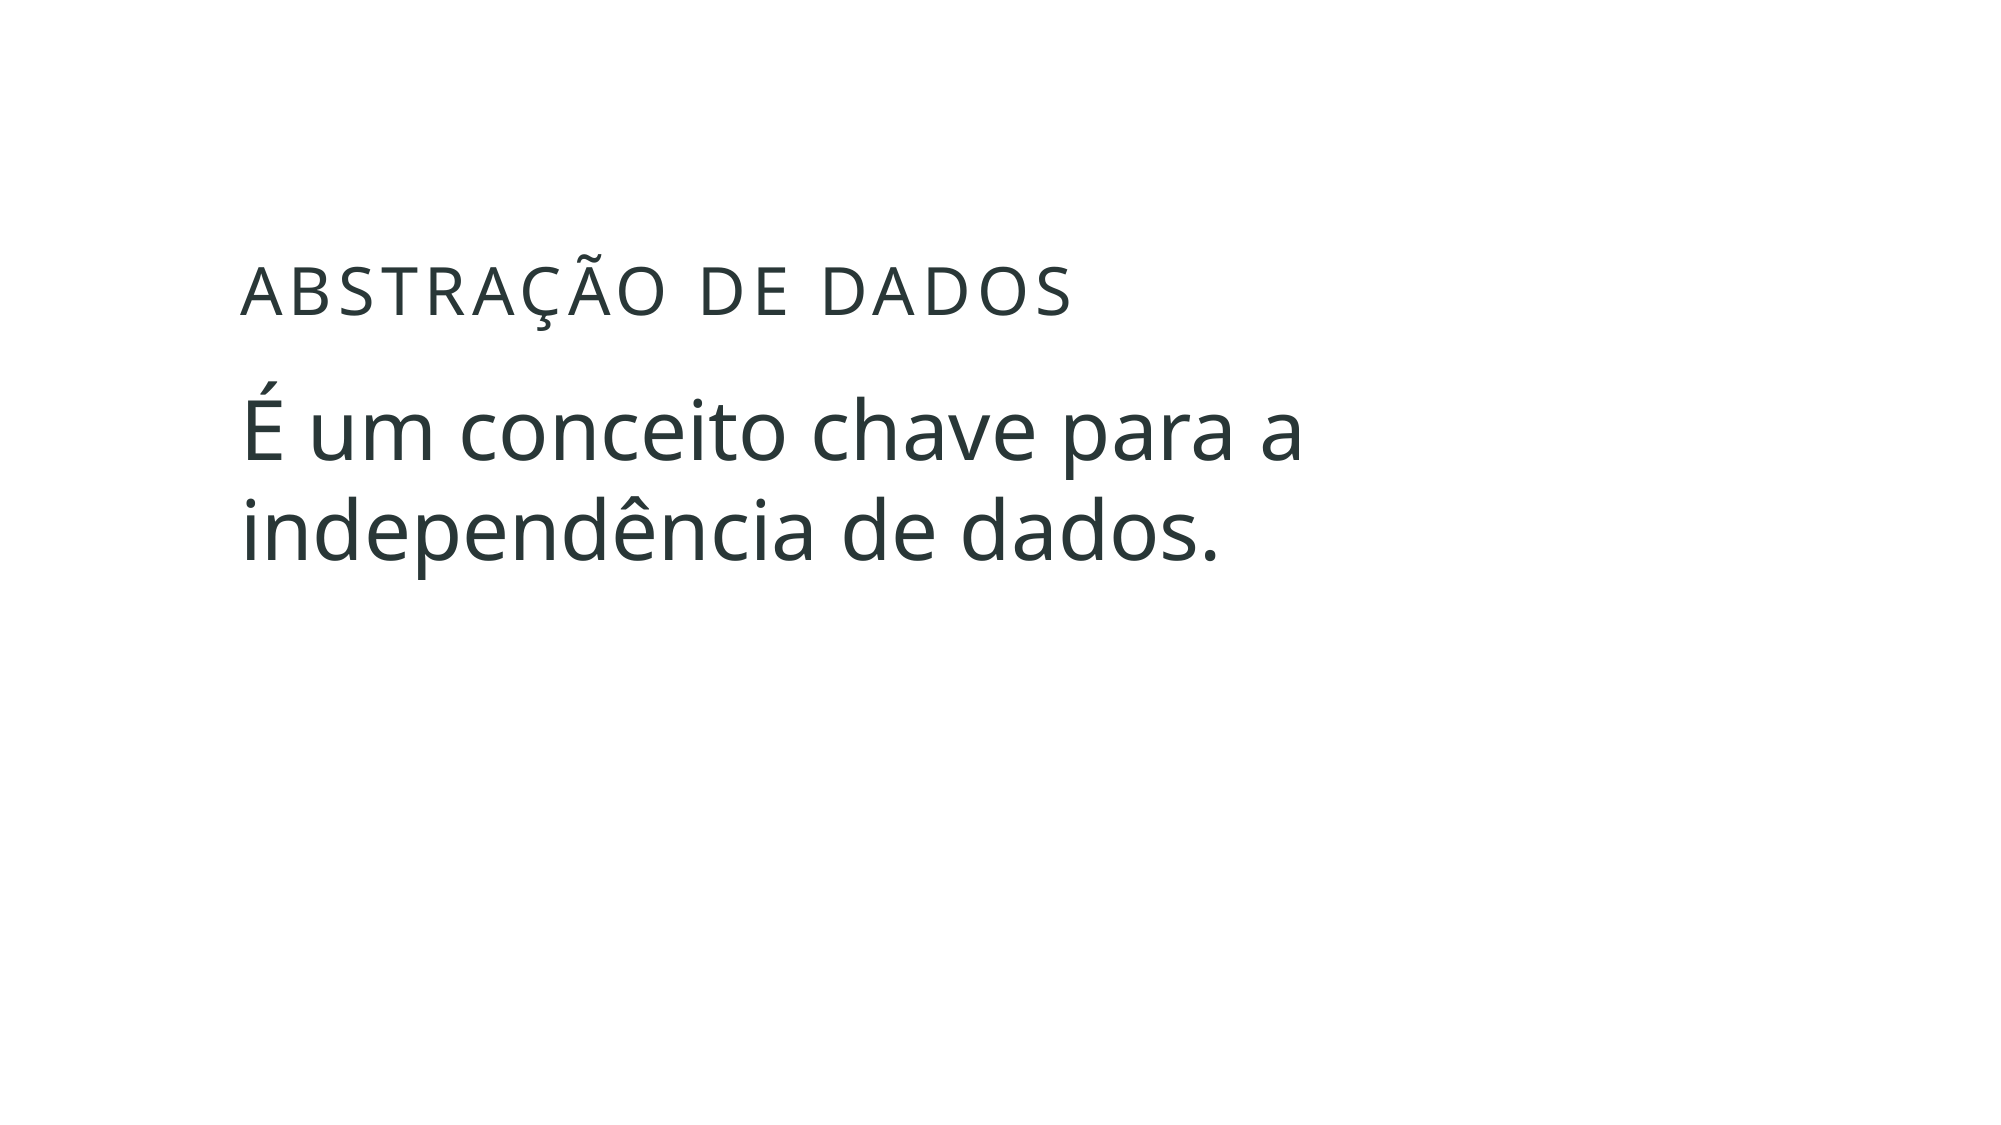

# Abstração de dados
É um conceito chave para a independência de dados.